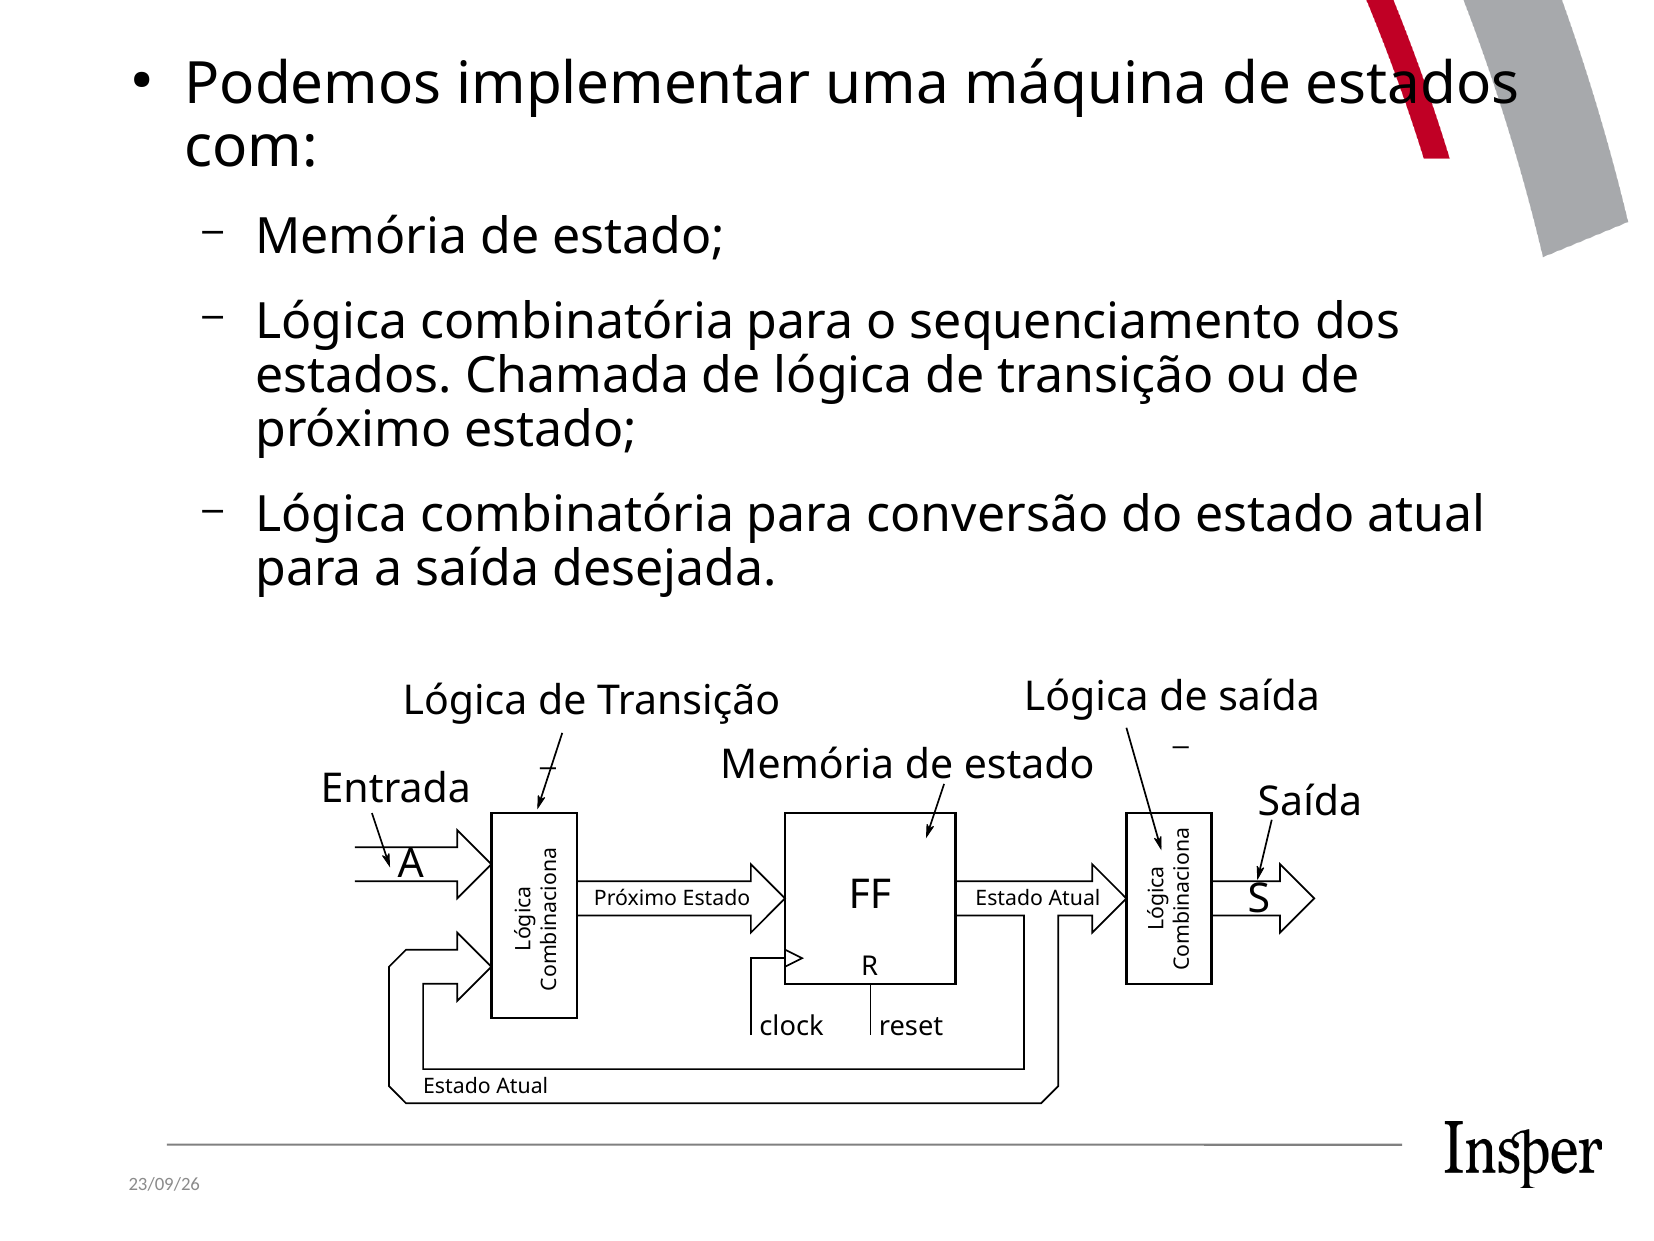

# Podemos implementar uma máquina de estados com:
Memória de estado;
Lógica combinatória para o sequenciamento dos estados. Chamada de lógica de transição ou de próximo estado;
Lógica combinatória para conversão do estado atual para a saída desejada.